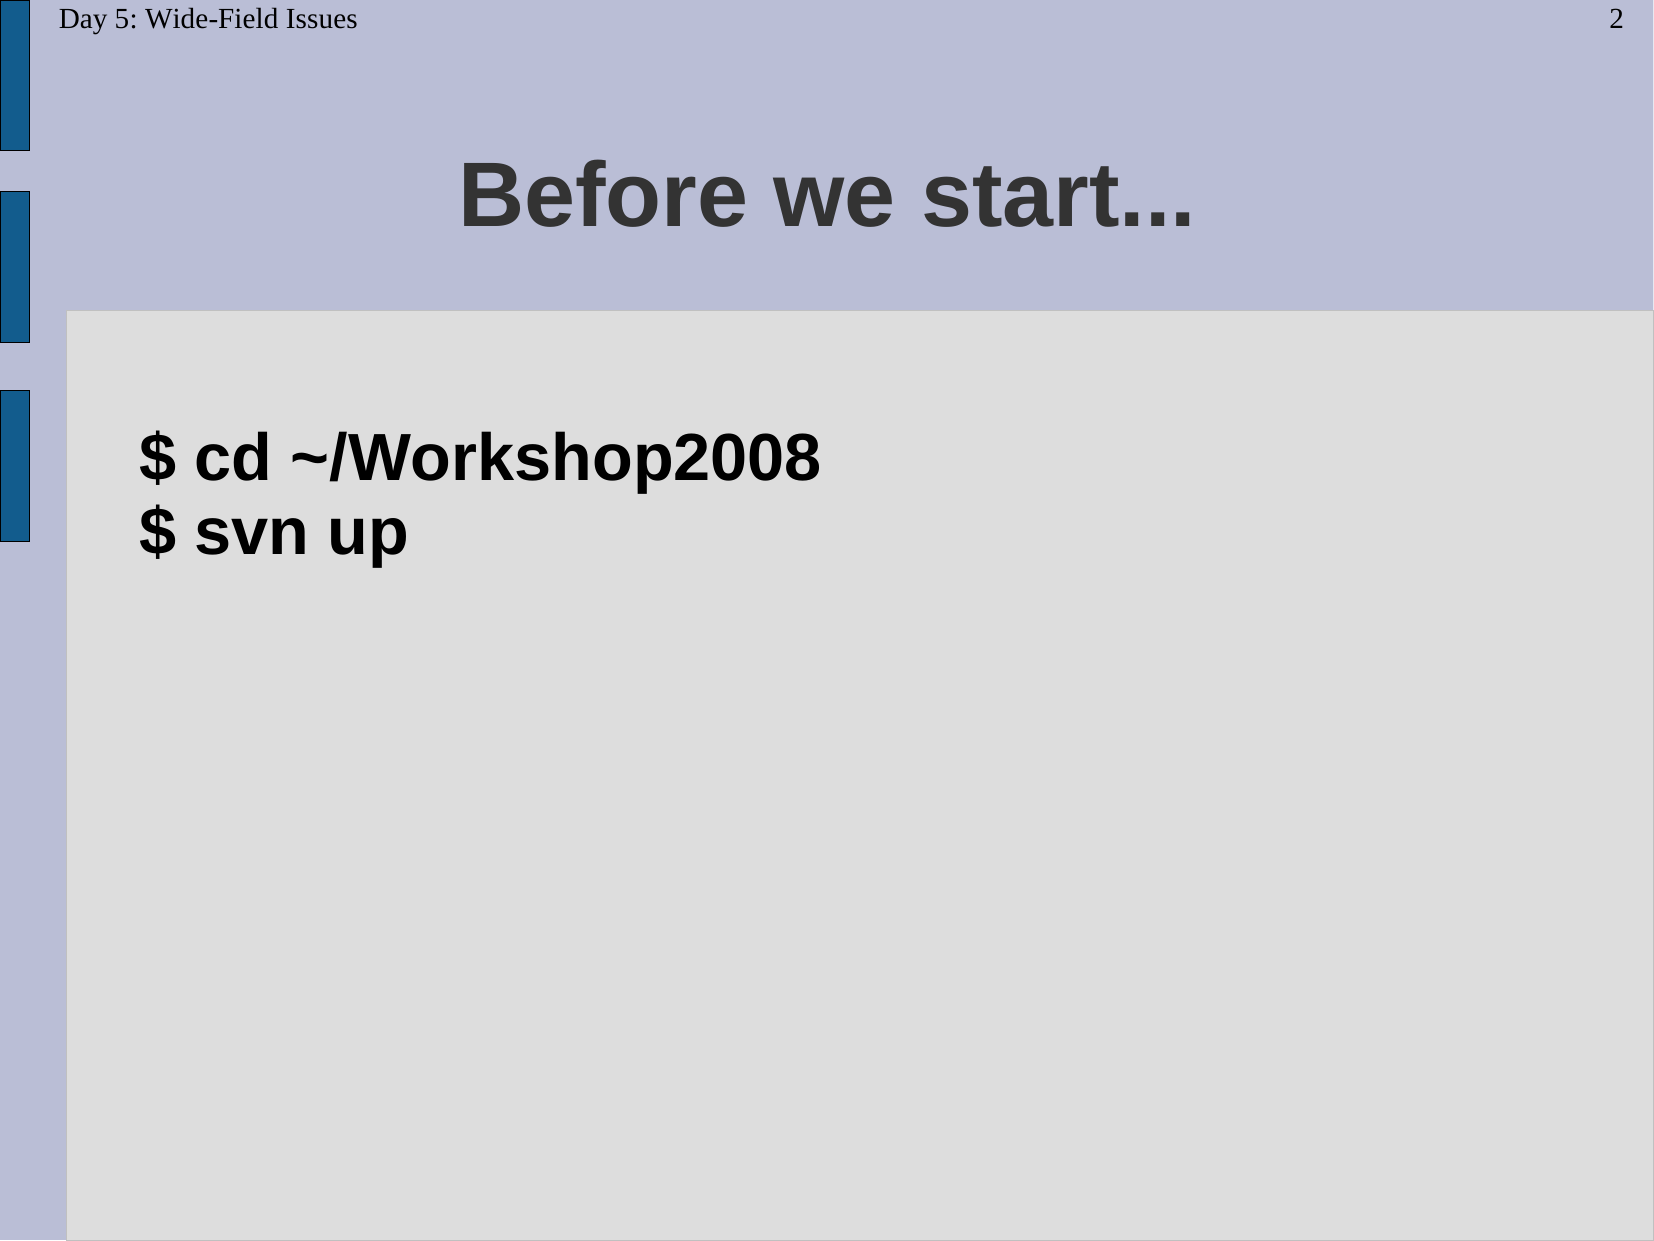

Day 5: Wide-Field Issues
2
# Before we start...
$ cd ~/Workshop2008
$ svn up